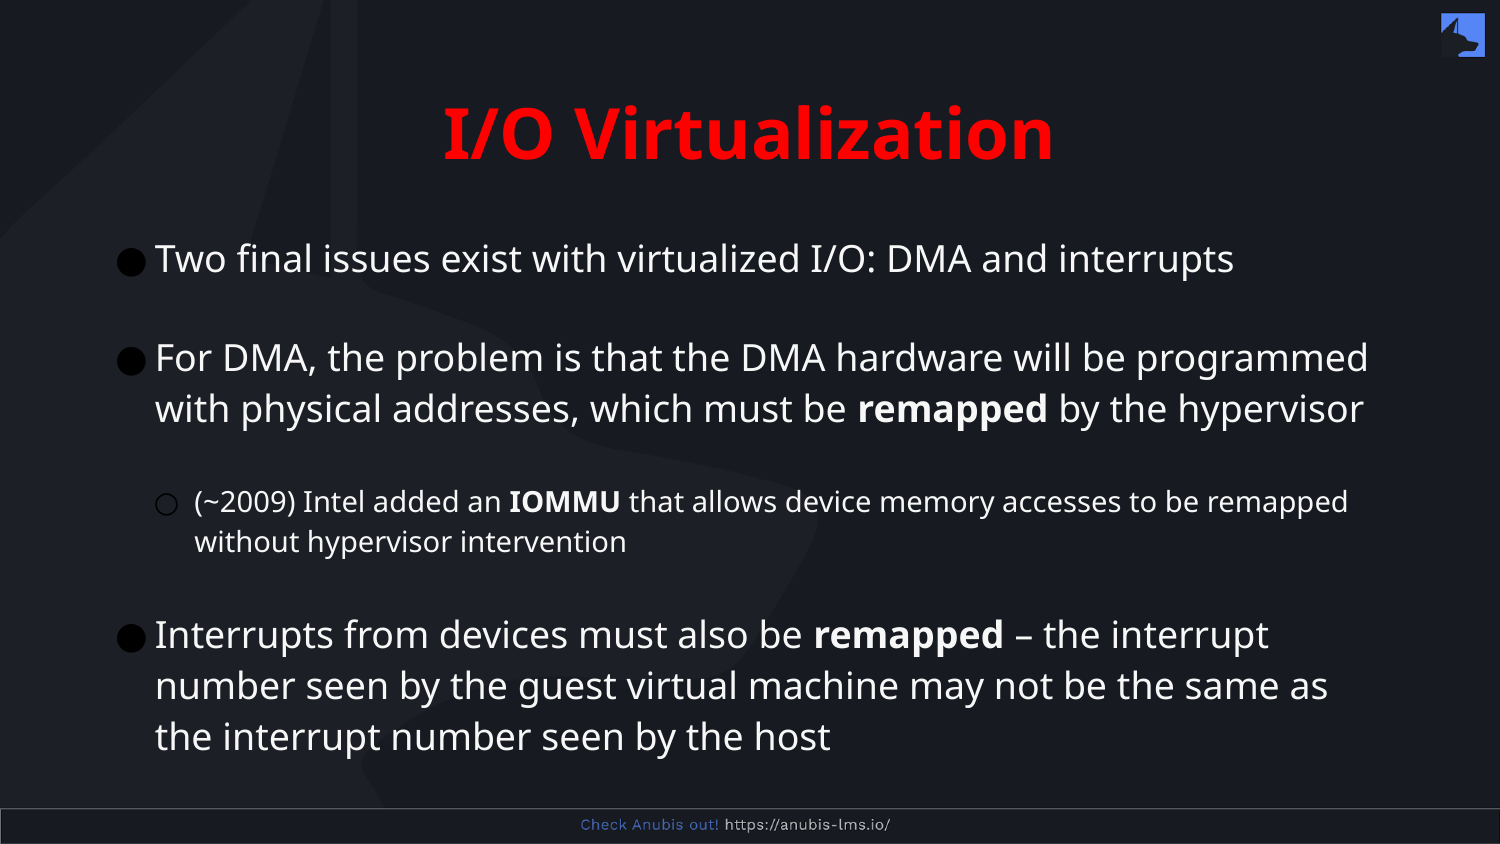

# I/O Virtualization
Two final issues exist with virtualized I/O: DMA and interrupts
For DMA, the problem is that the DMA hardware will be programmed with physical addresses, which must be remapped by the hypervisor
(~2009) Intel added an IOMMU that allows device memory accesses to be remapped without hypervisor intervention
Interrupts from devices must also be remapped – the interrupt number seen by the guest virtual machine may not be the same as the interrupt number seen by the host